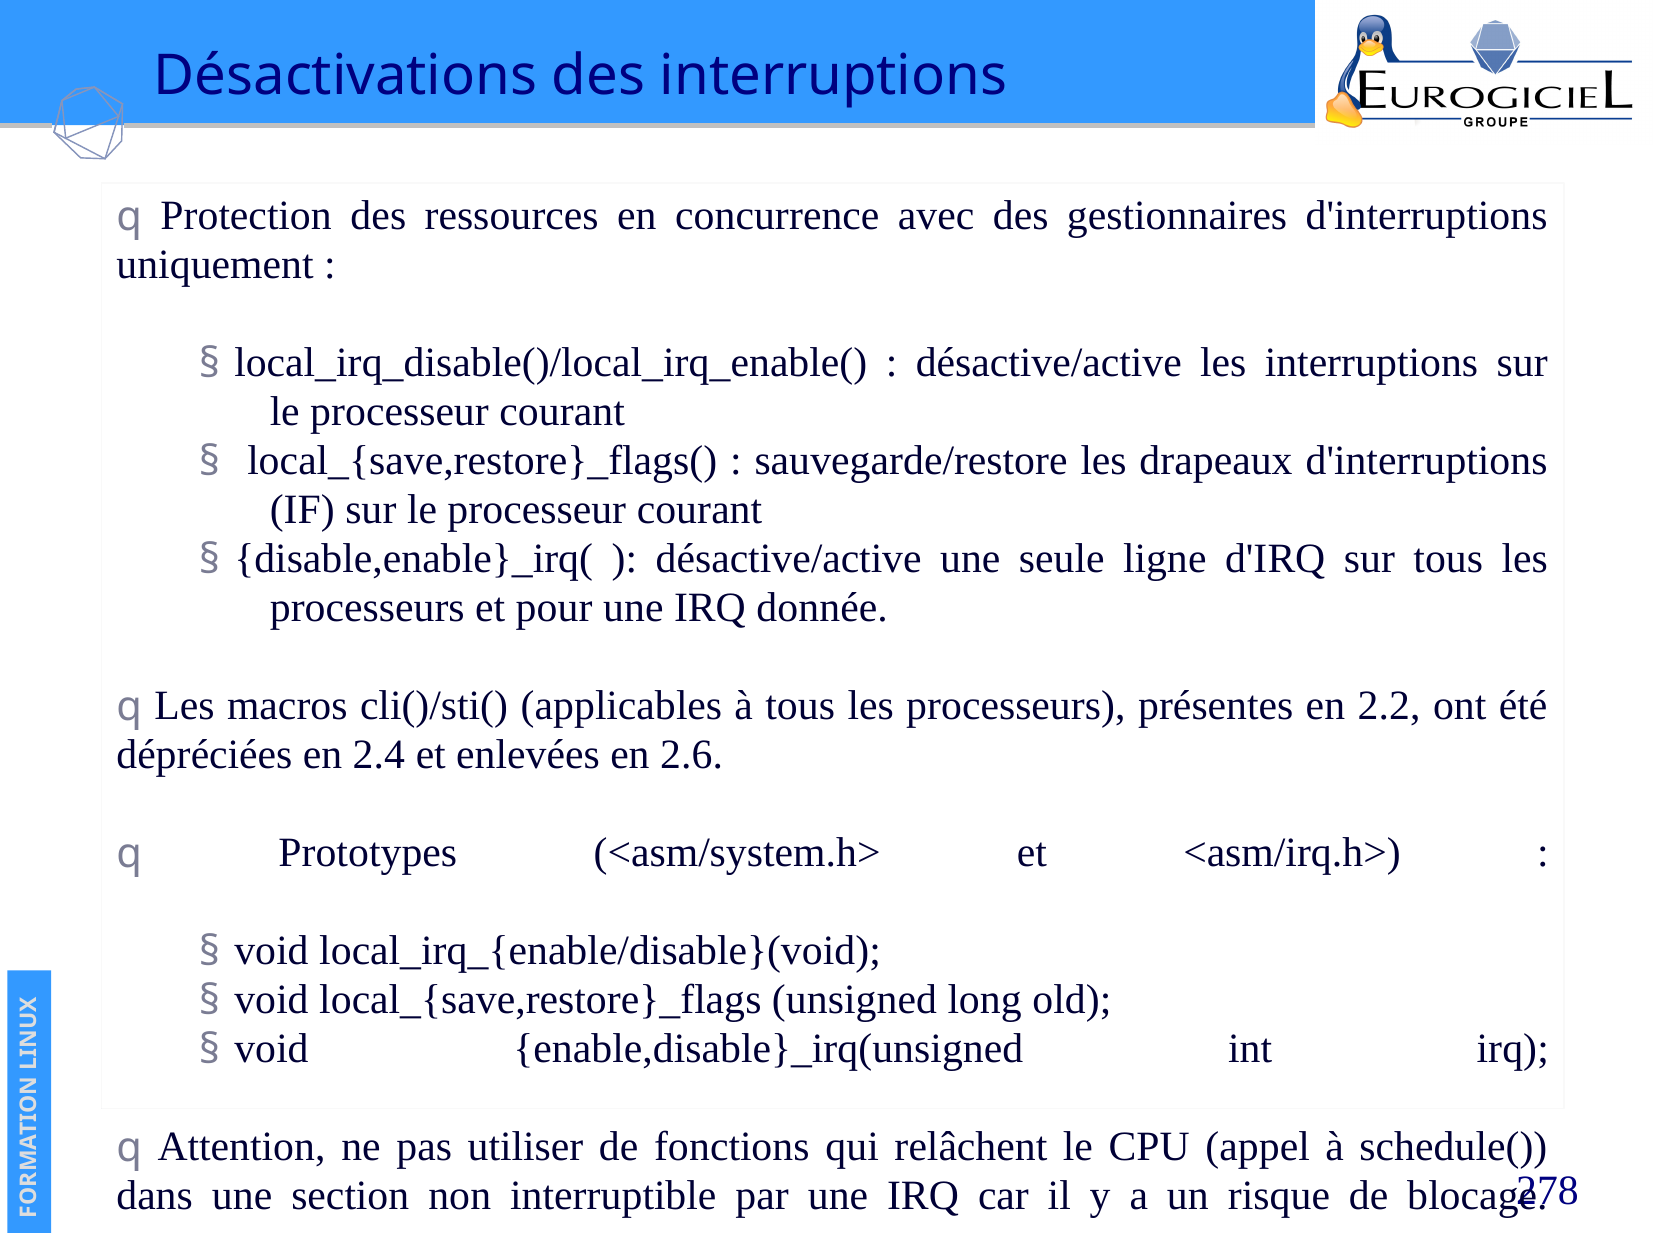

# Désactivations des interruptions
 Protection des ressources en concurrence avec des gestionnaires d'interruptions uniquement :
local_irq_disable()/local_irq_enable() : désactive/active les interruptions sur le processeur courant
 local_{save,restore}_flags() : sauvegarde/restore les drapeaux d'interruptions (IF) sur le processeur courant
{disable,enable}_irq( ): désactive/active une seule ligne d'IRQ sur tous les processeurs et pour une IRQ donnée.
 Les macros cli()/sti() (applicables à tous les processeurs), présentes en 2.2, ont été dépréciées en 2.4 et enlevées en 2.6.
 Prototypes (<asm/system.h> et <asm/irq.h>) :
void local_irq_{enable/disable}(void);
void local_{save,restore}_flags (unsigned long old);
void {enable,disable}_irq(unsigned int irq);
 Attention, ne pas utiliser de fonctions qui relâchent le CPU (appel à schedule()) dans une section non interruptible par une IRQ car il y a un risque de blocage.
 La macro local_restore_flags() réactive l'état précédent, donc pas besoin de faire un appel à local_irq_enable();